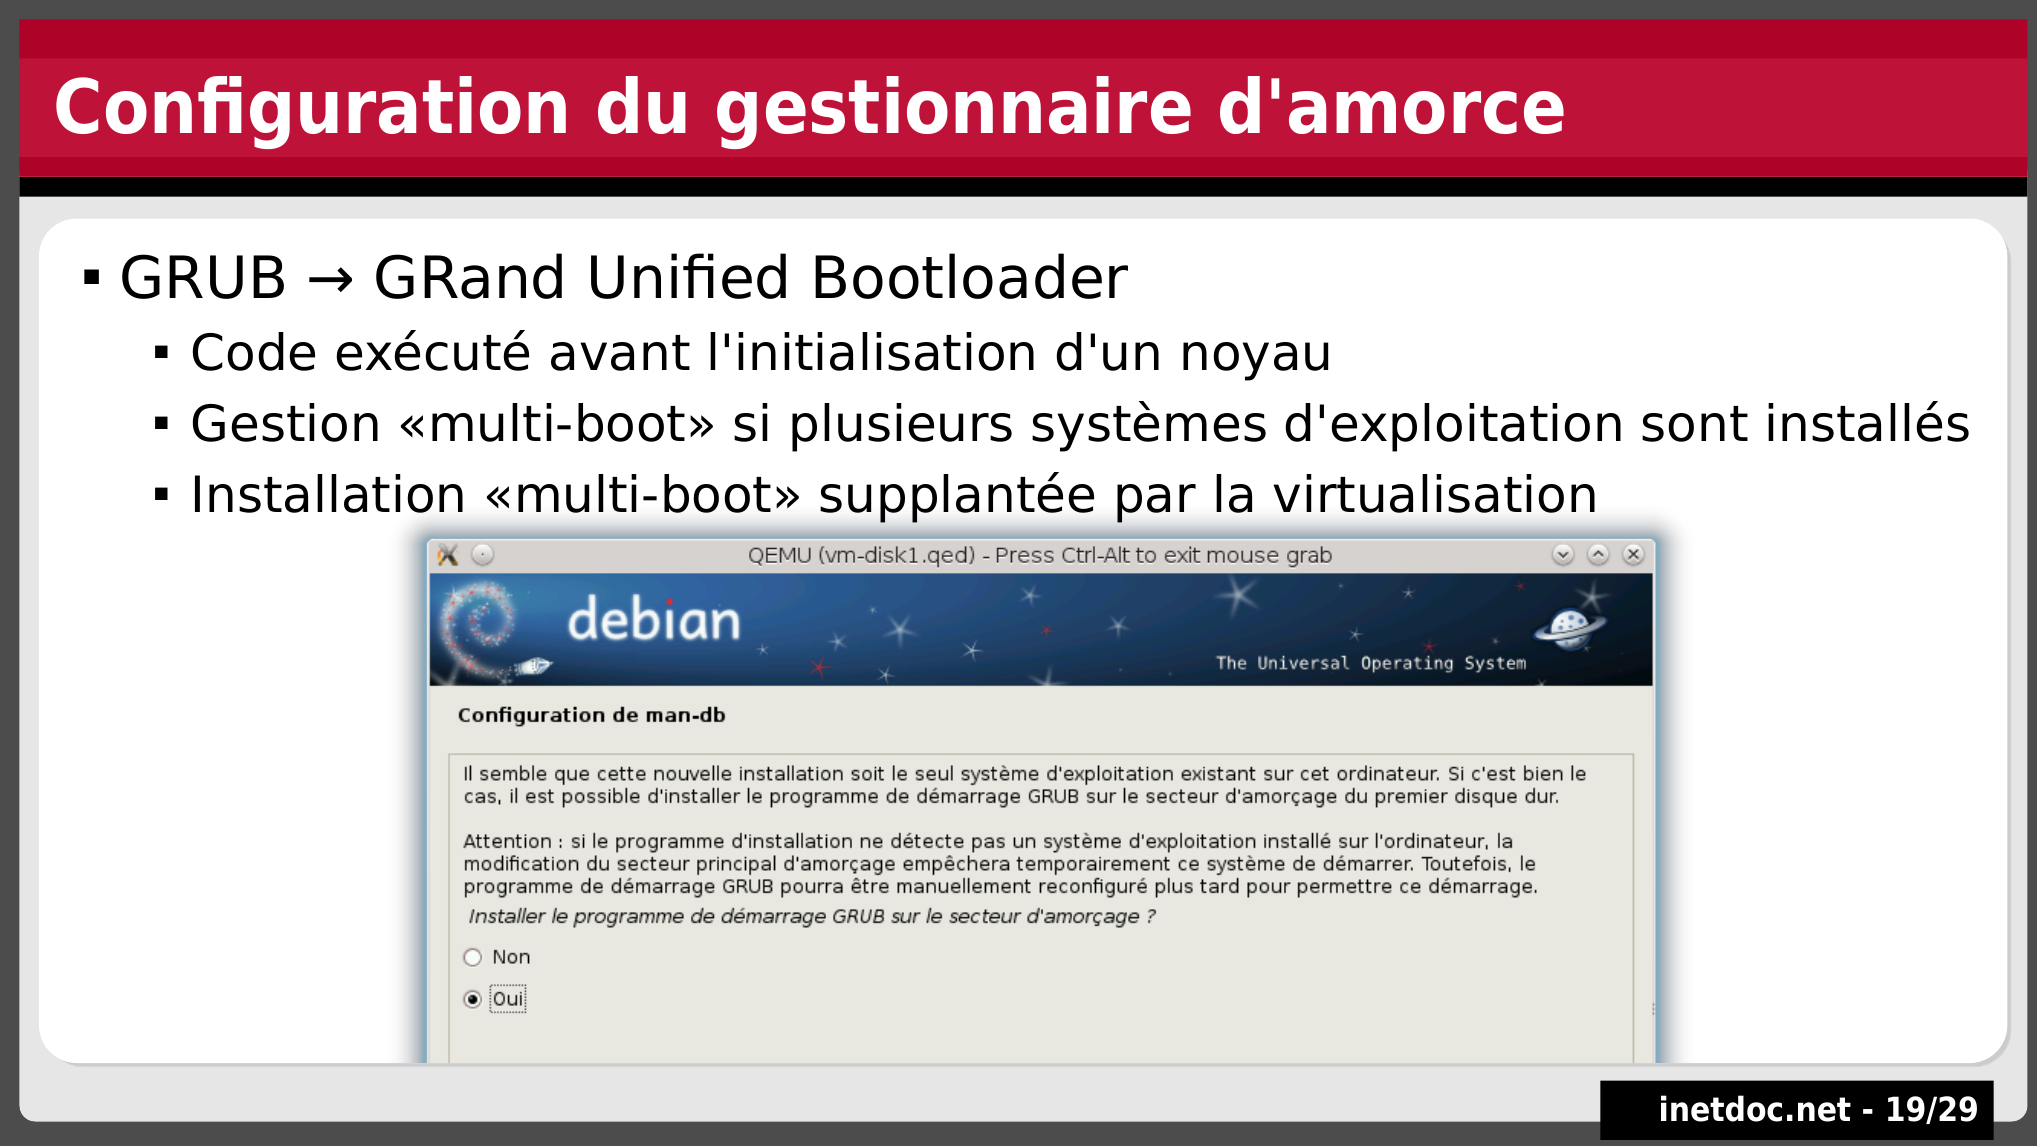

Configuration du gestionnaire d'amorce
GRUB → GRand Unified Bootloader
Code exécuté avant l'initialisation d'un noyau
Gestion «multi-boot» si plusieurs systèmes d'exploitation sont installés
Installation «multi-boot» supplantée par la virtualisation
inetdoc.net - /29